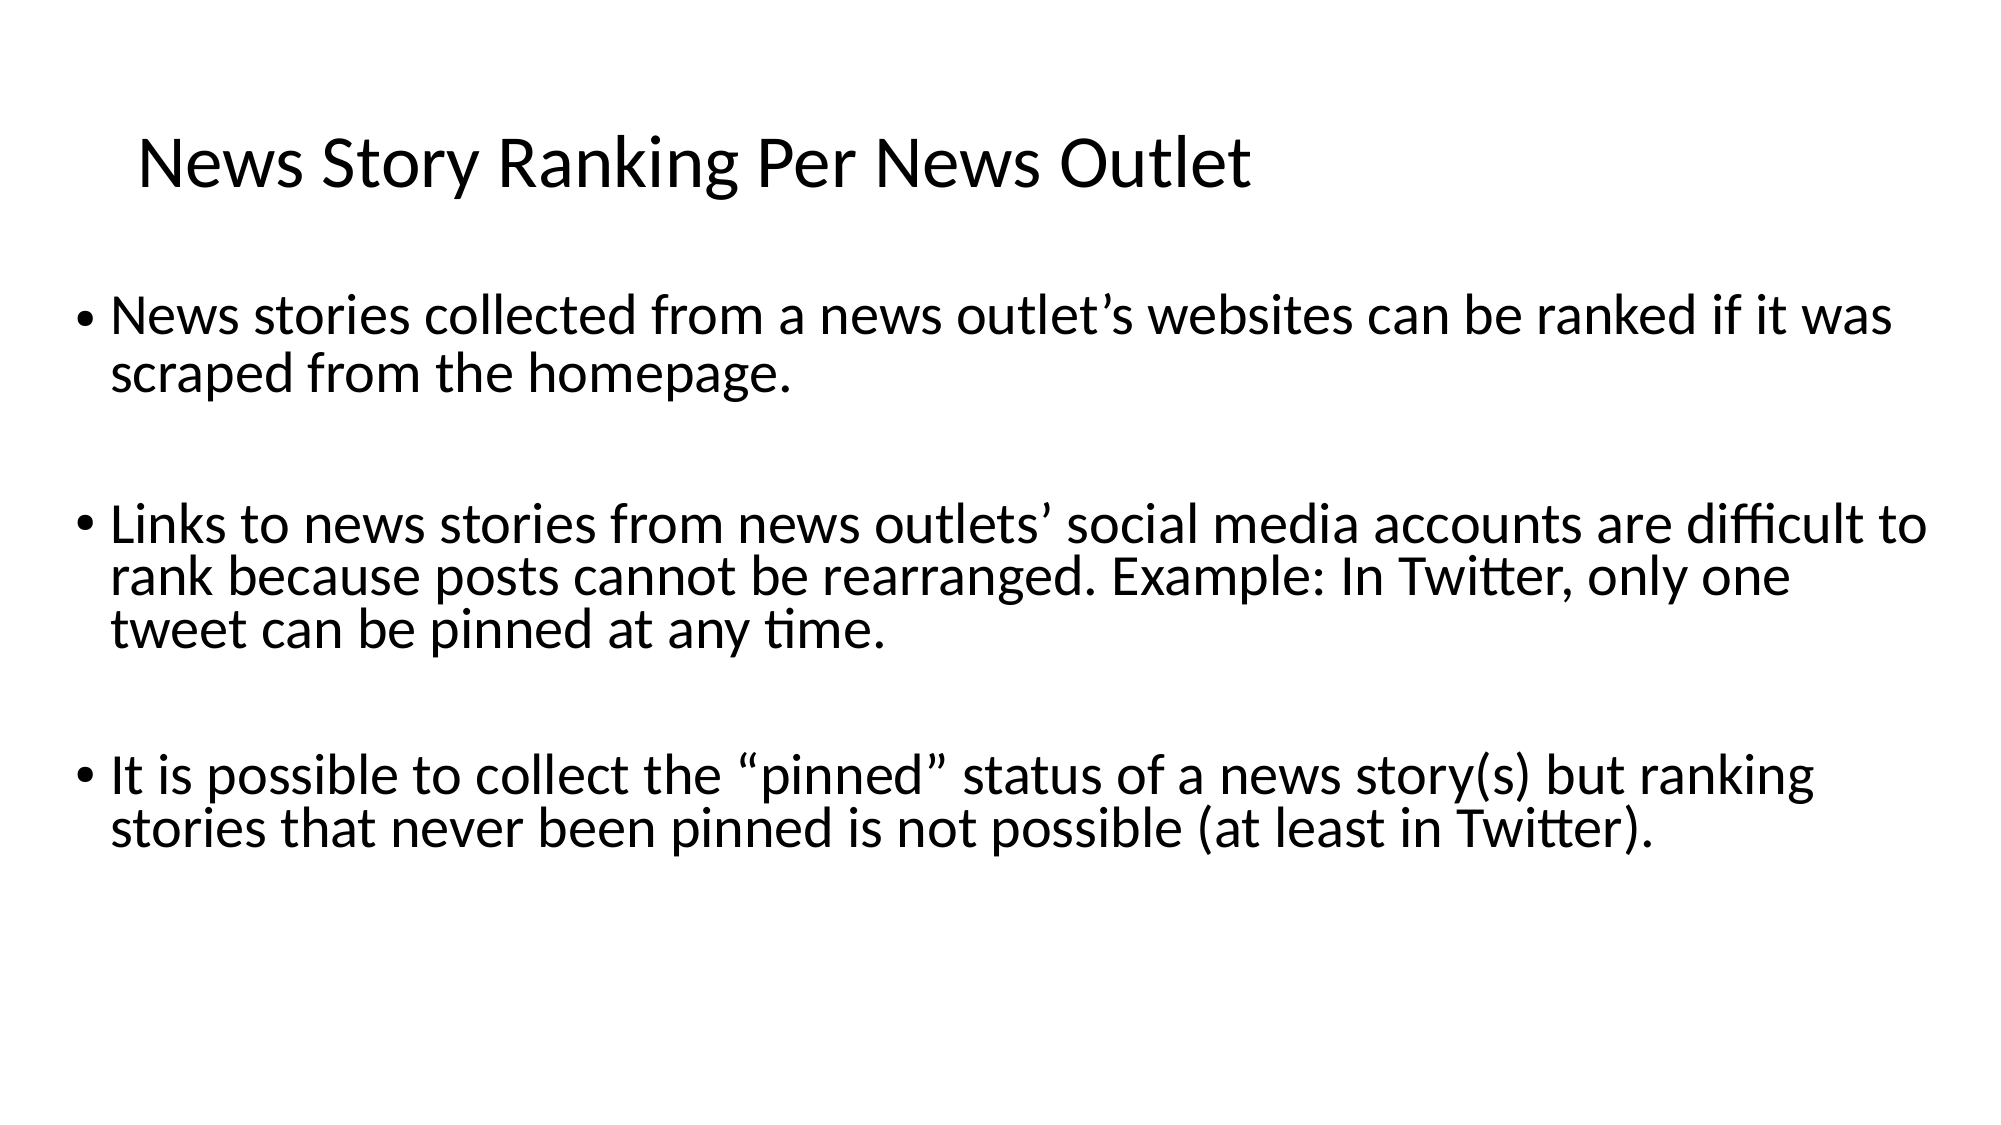

# News Story Ranking Per News Outlet
News stories collected from a news outlet’s websites can be ranked if it was scraped from the homepage.
Links to news stories from news outlets’ social media accounts are difficult to rank because posts cannot be rearranged. Example: In Twitter, only one tweet can be pinned at any time.
It is possible to collect the “pinned” status of a news story(s) but ranking stories that never been pinned is not possible (at least in Twitter).